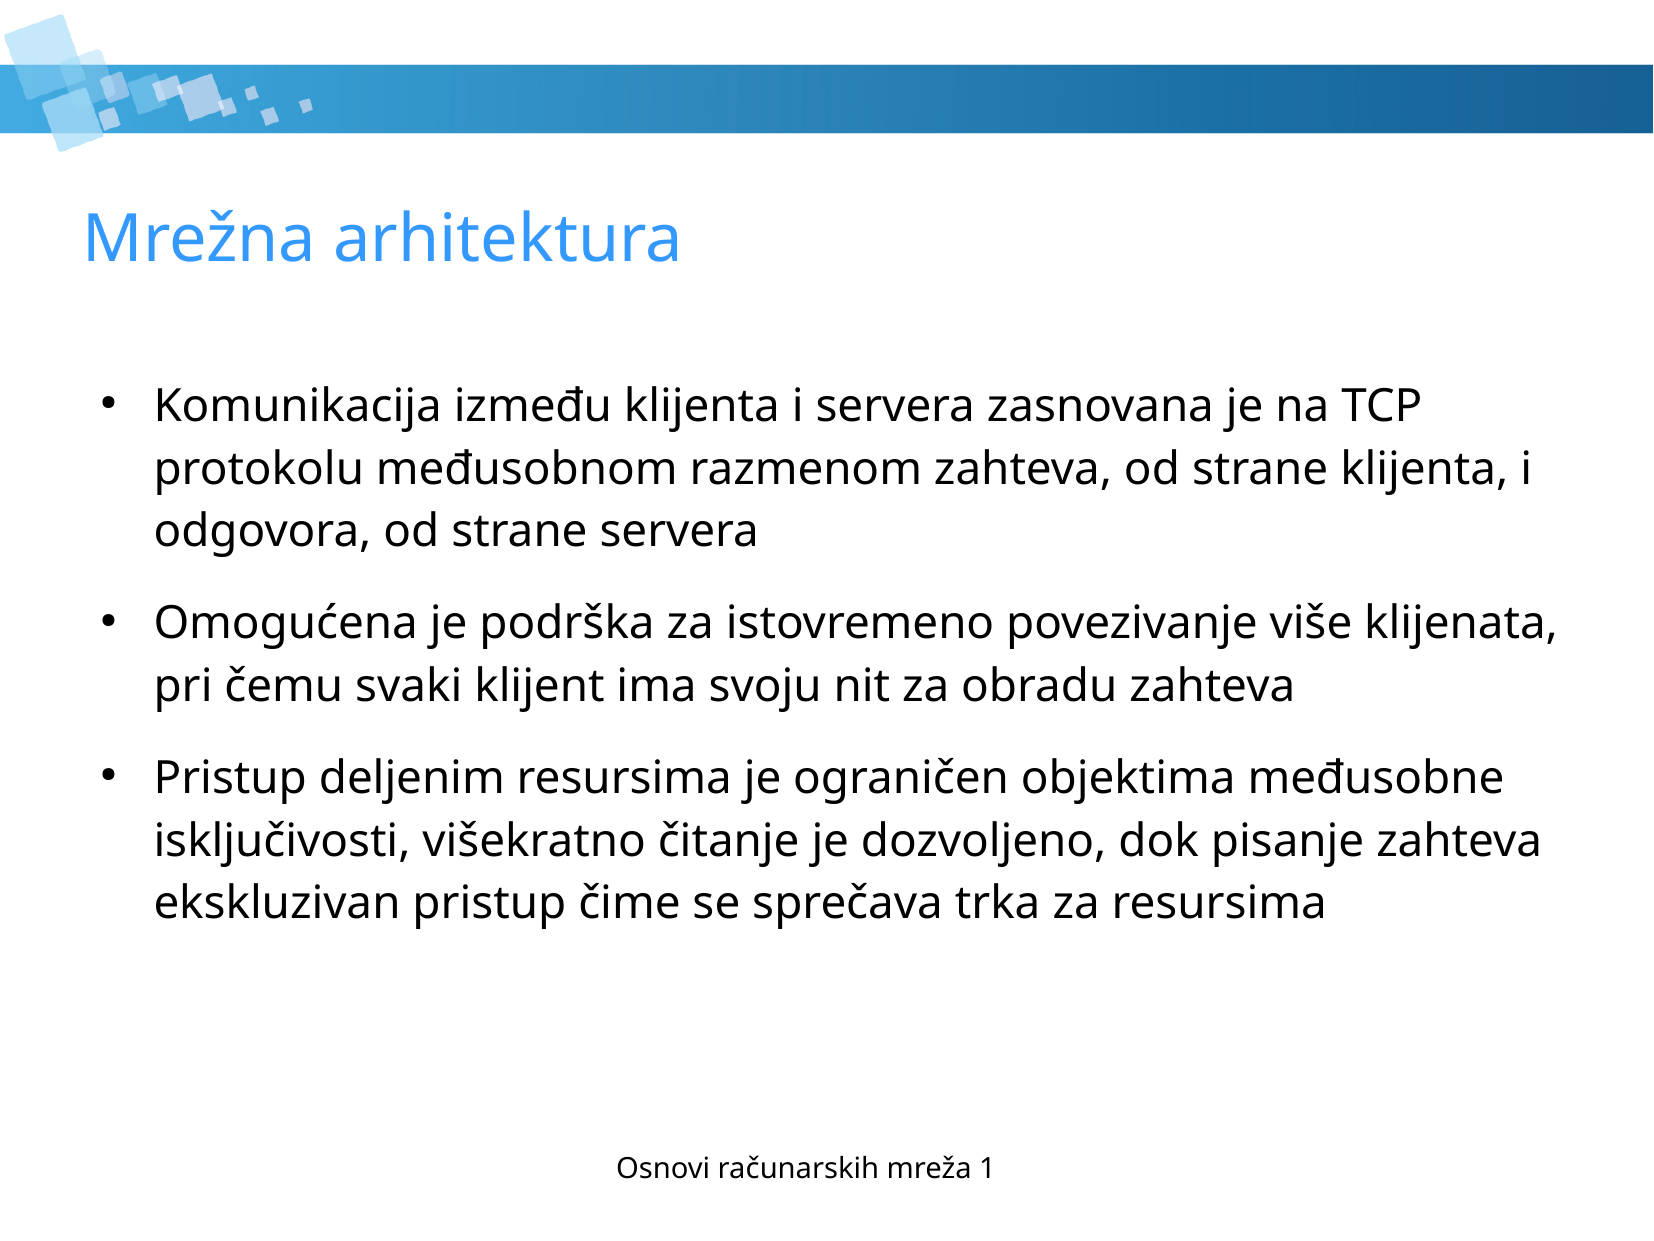

# Mrežna arhitektura
Komunikacija između klijenta i servera zasnovana je na TCP protokolu međusobnom razmenom zahteva, od strane klijenta, i odgovora, od strane servera
Omogućena je podrška za istovremeno povezivanje više klijenata, pri čemu svaki klijent ima svoju nit za obradu zahteva
Pristup deljenim resursima je ograničen objektima međusobne isključivosti, višekratno čitanje je dozvoljeno, dok pisanje zahteva ekskluzivan pristup čime se sprečava trka za resursima
Osnovi računarskih mreža 1